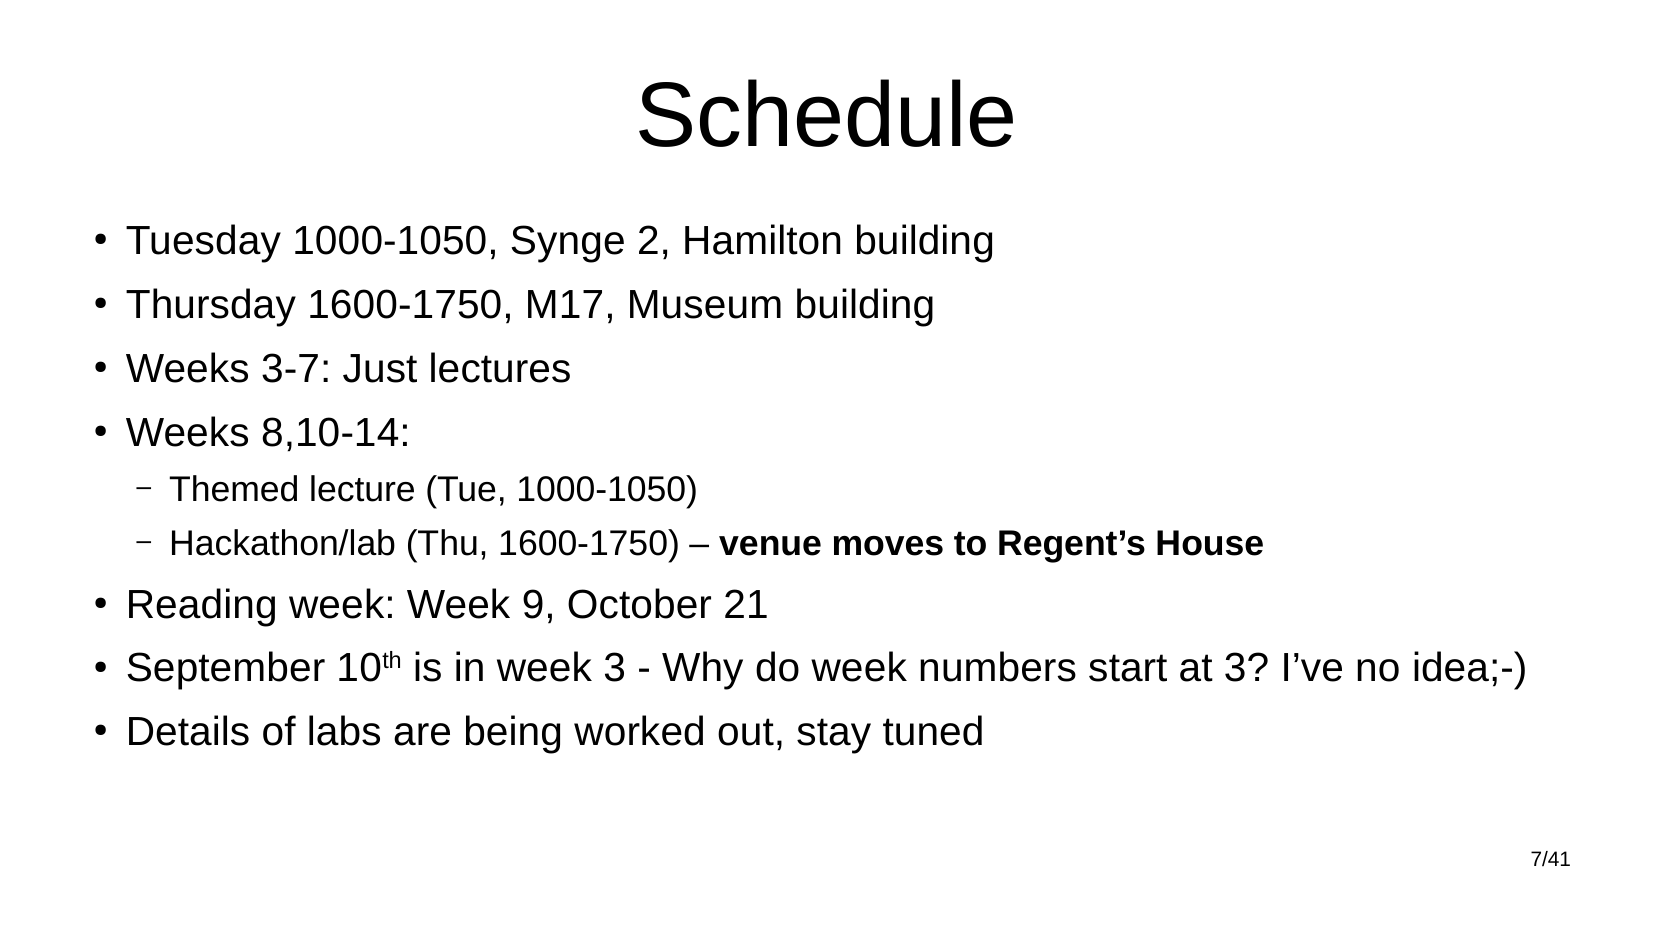

# Schedule
Tuesday 1000-1050, Synge 2, Hamilton building
Thursday 1600-1750, M17, Museum building
Weeks 3-7: Just lectures
Weeks 8,10-14:
Themed lecture (Tue, 1000-1050)
Hackathon/lab (Thu, 1600-1750) – venue moves to Regent’s House
Reading week: Week 9, October 21
September 10th is in week 3 - Why do week numbers start at 3? I’ve no idea;-)
Details of labs are being worked out, stay tuned
7